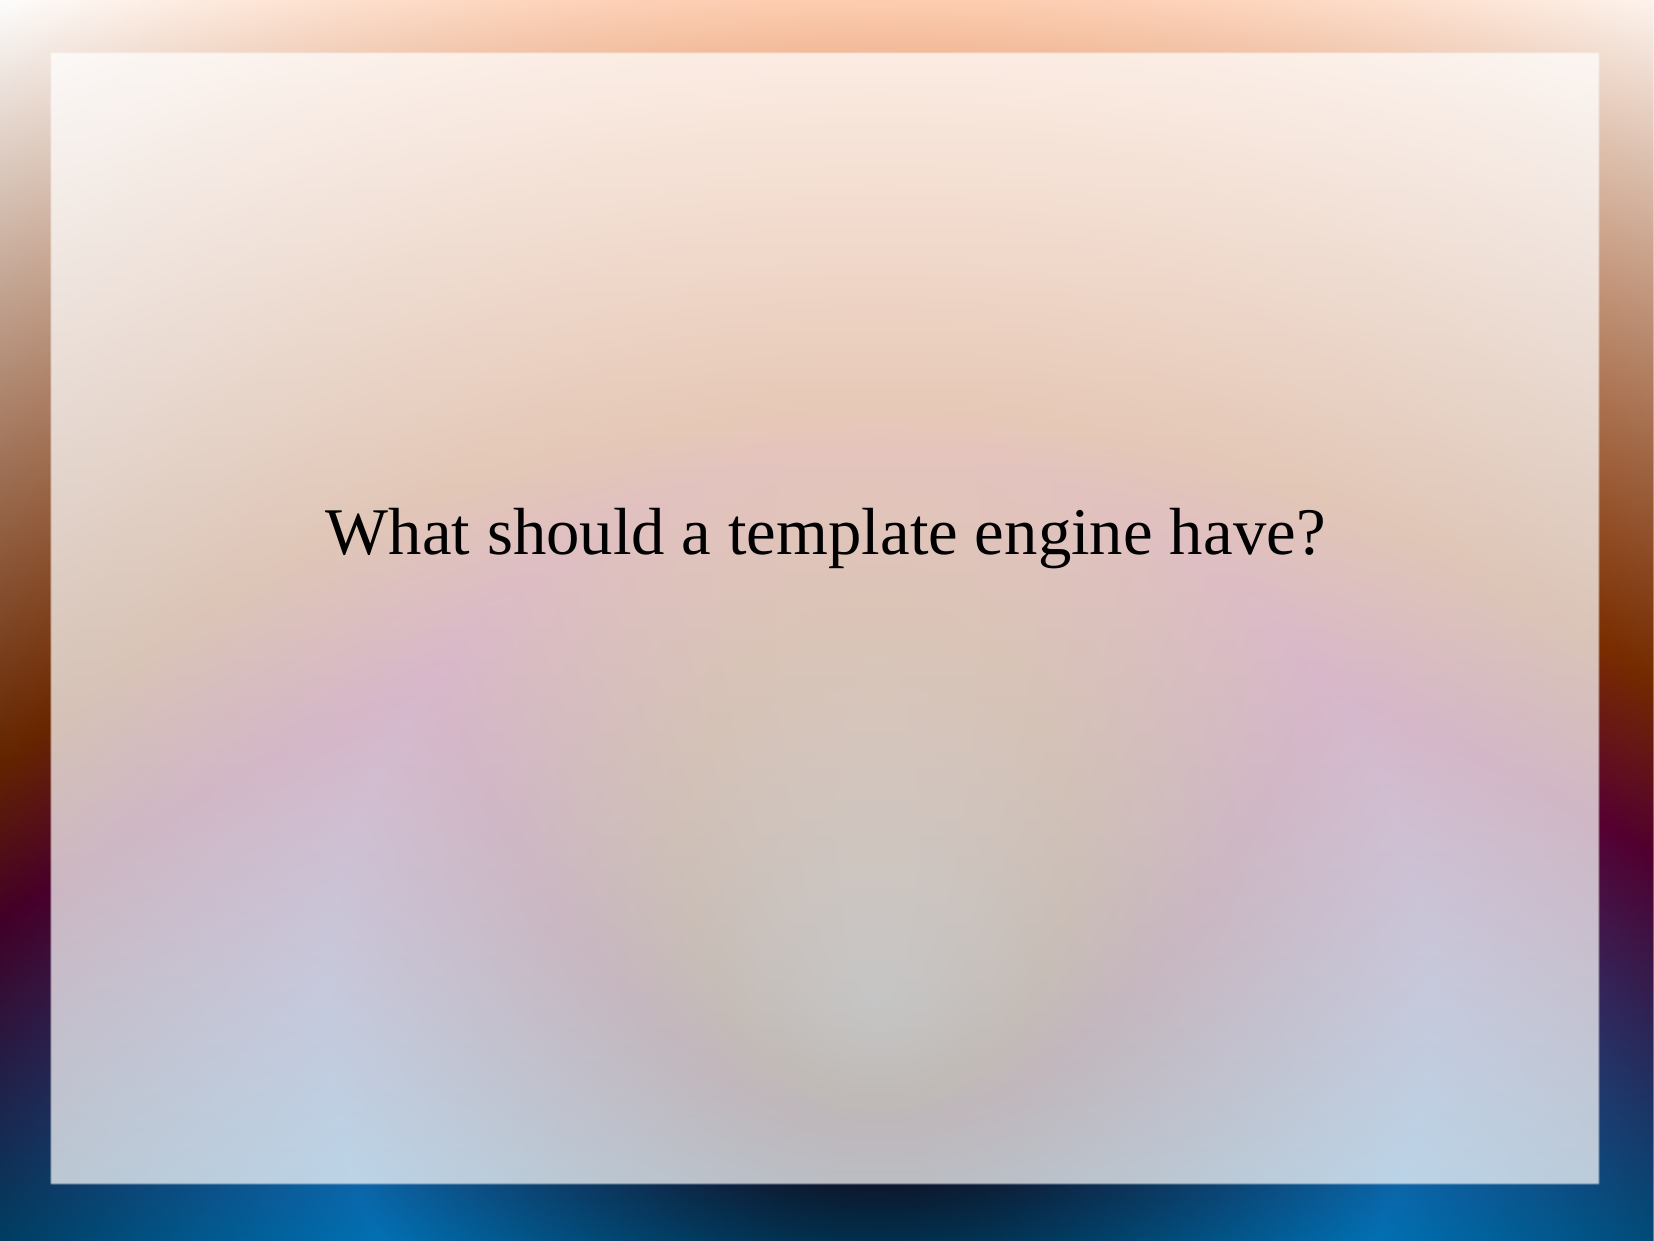

# What should a template engine have?